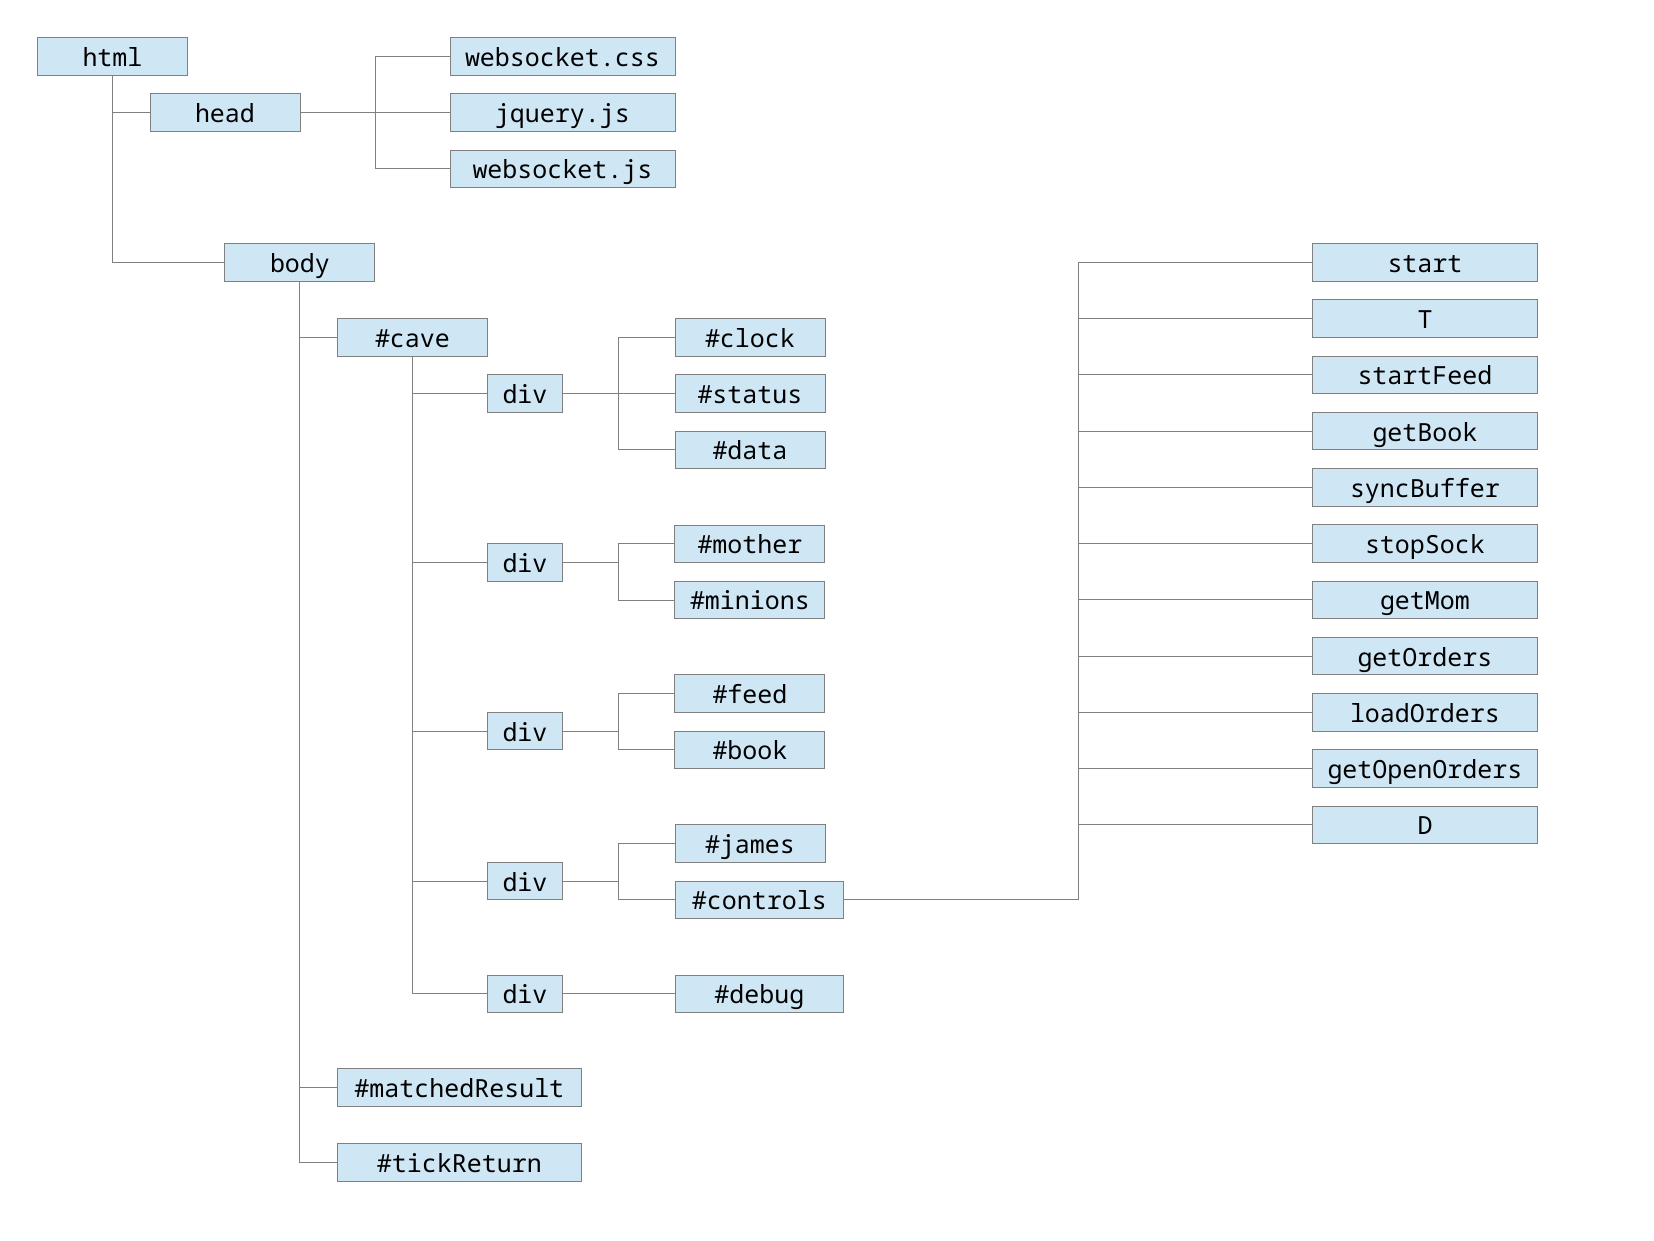

html
websocket.css
head
jquery.js
websocket.js
body
start
T
#cave
#clock
startFeed
div
#status
getBook
#data
syncBuffer
stopSock
#mother
div
getMom
#minions
getOrders
#feed
loadOrders
div
#book
getOpenOrders
D
#james
div
#controls
div
#debug
#matchedResult
#tickReturn